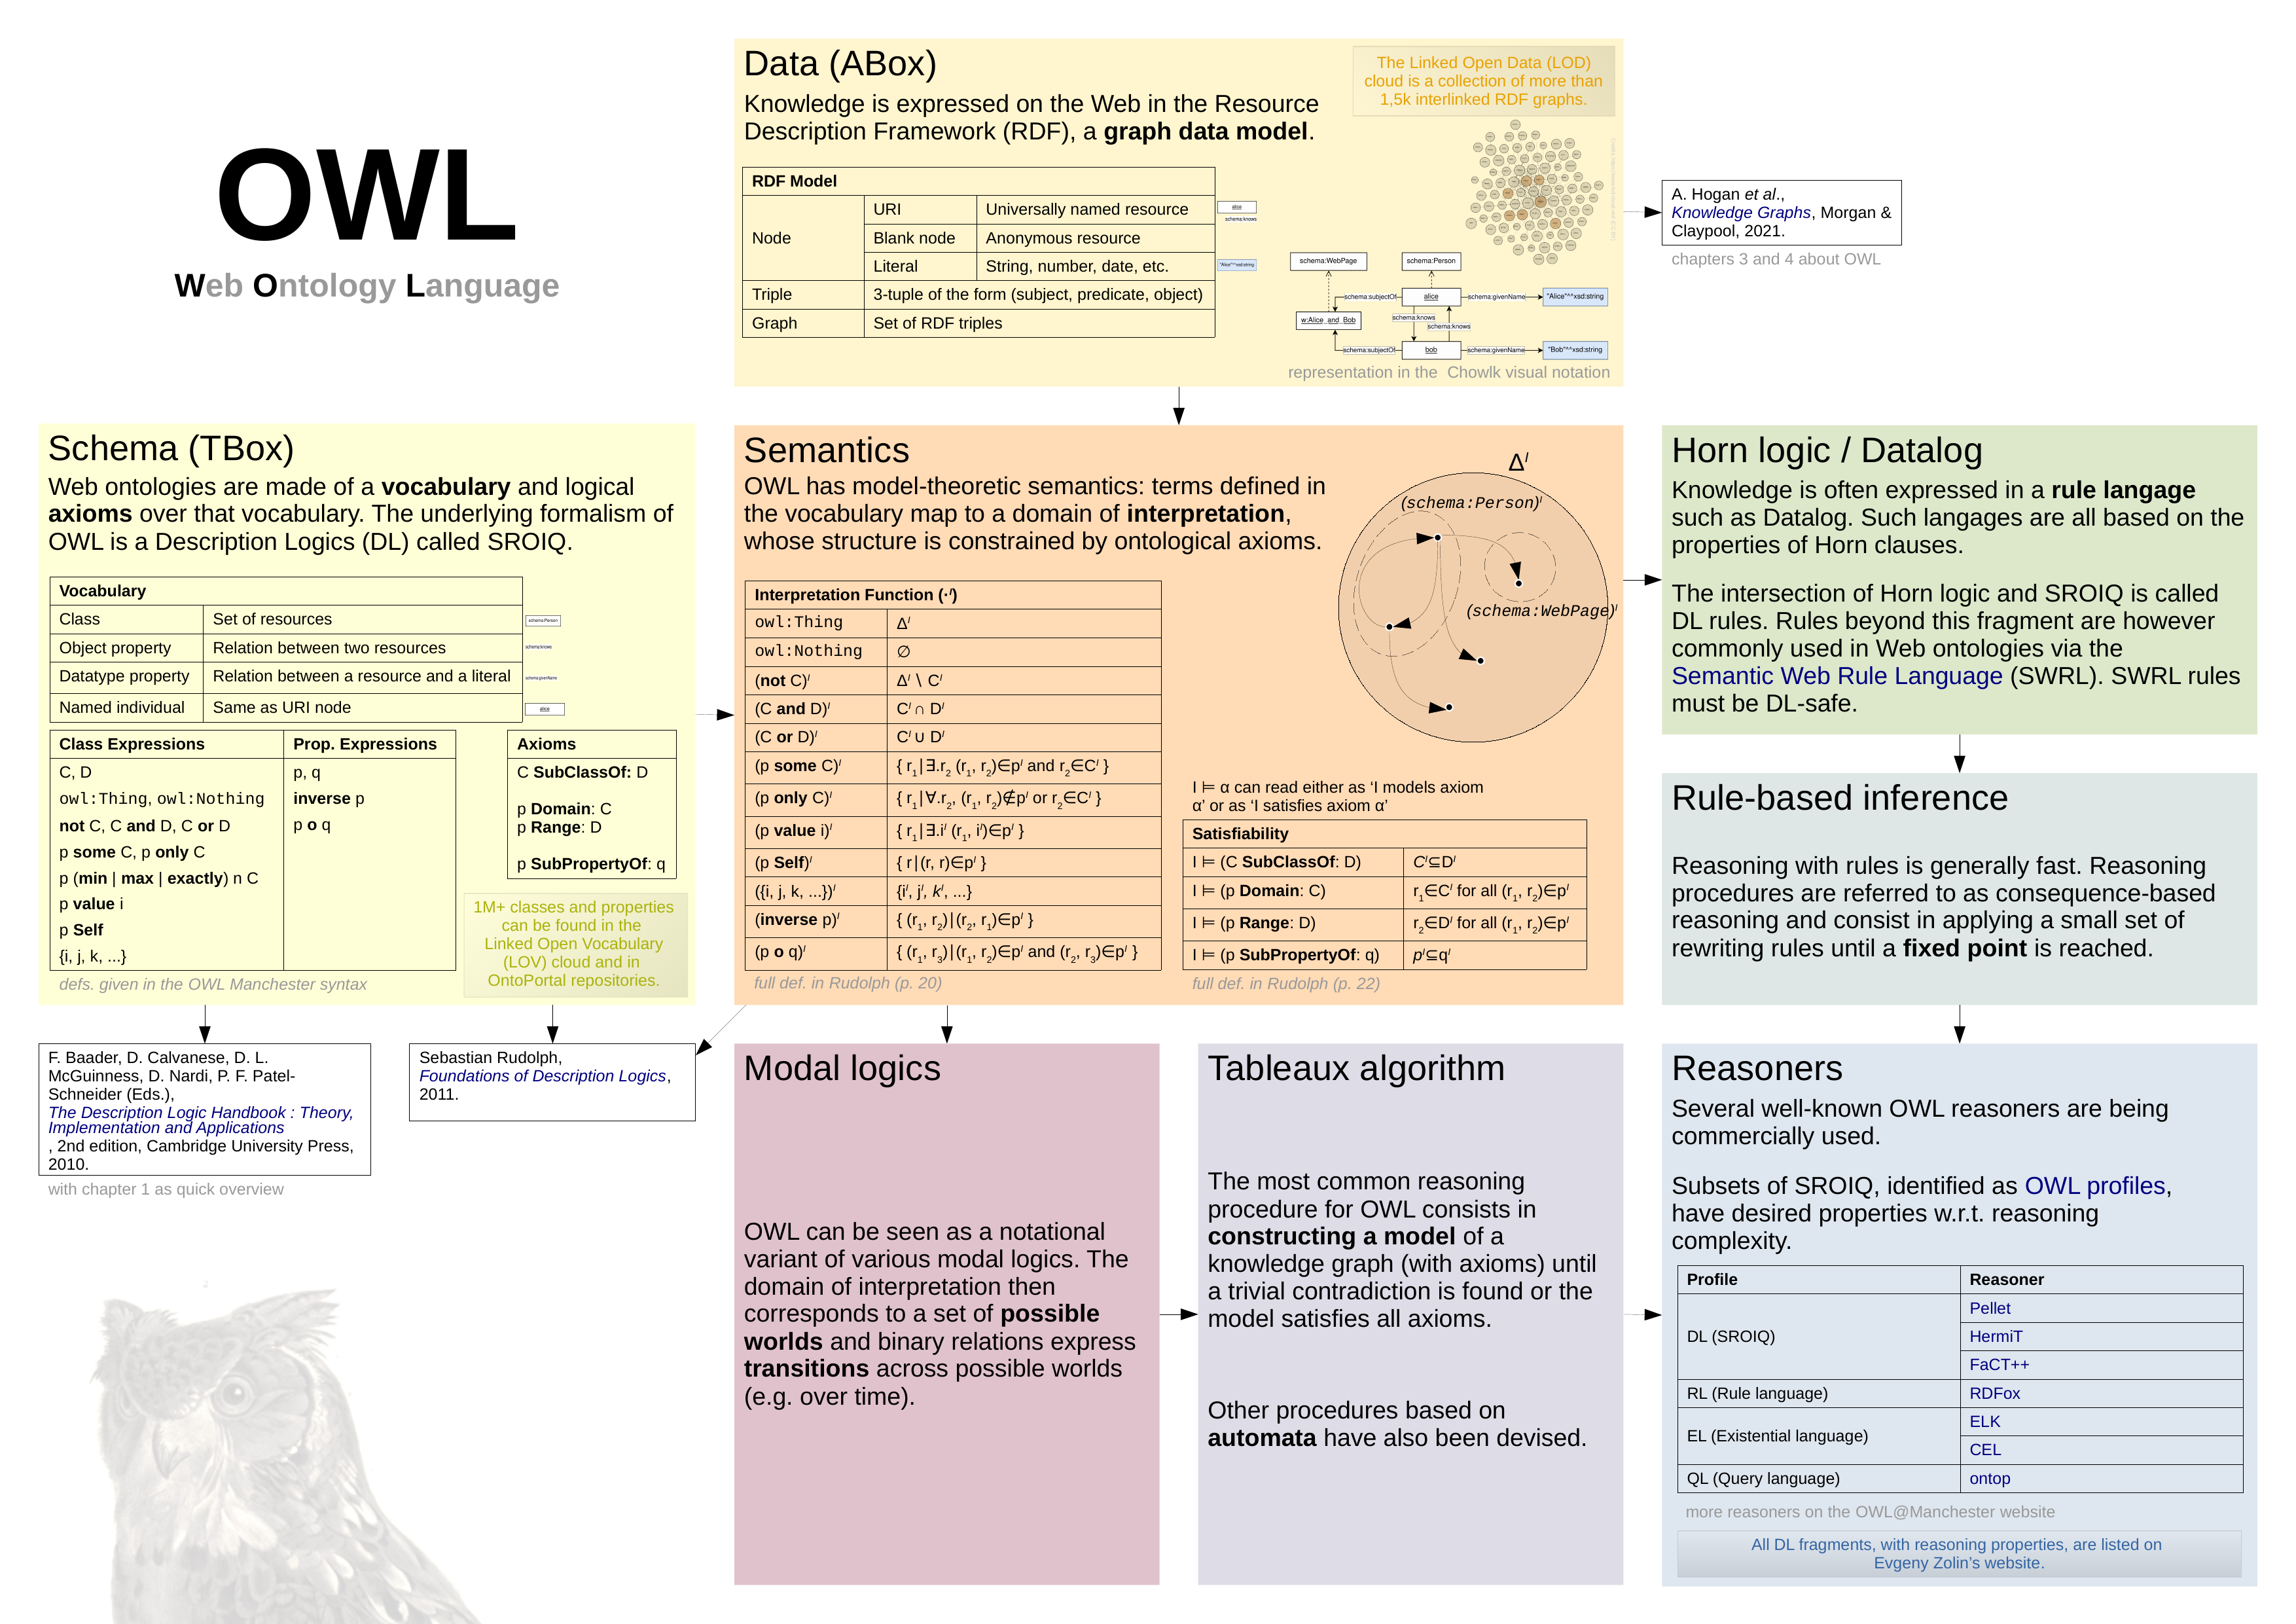

OWL
Web Ontology Language
Data (ABox)
The Linked Open Data (LOD) cloud is a collection of more than 1,5k interlinked RDF graphs.
Knowledge is expressed on the Web in the Resource Description Framework (RDF), a graph data model.
Credits: https://www.lod-cloud.net/ (CC BY)
| RDF Model | | |
| --- | --- | --- |
| Node | URI | Universally named resource |
| | Blank node | Anonymous resource |
| | Literal | String, number, date, etc. |
| Triple | 3-tuple of the form (subject, predicate, object) | |
| Graph | Set of RDF triples | |
A. Hogan et al., Knowledge Graphs, Morgan & Claypool, 2021.
chapters 3 and 4 about OWL
representation in the Chowlk visual notation
Schema (TBox)
Semantics
Horn logic / Datalog
ΔI
(schema:Person)I
(schema:WebPage)I
OWL has model-theoretic semantics: terms defined in the vocabulary map to a domain of interpretation, whose structure is constrained by ontological axioms.
Web ontologies are made of a vocabulary and logical axioms over that vocabulary. The underlying formalism of OWL is a Description Logics (DL) called SROIQ.
Knowledge is often expressed in a rule langage such as Datalog. Such langages are all based on the properties of Horn clauses.
The intersection of Horn logic and SROIQ is called DL rules. Rules beyond this fragment are however commonly used in Web ontologies via the Semantic Web Rule Language (SWRL). SWRL rules must be DL-safe.
| Vocabulary | |
| --- | --- |
| Class | Set of resources |
| Object property | Relation between two resources |
| Datatype property | Relation between a resource and a literal |
| Named individual | Same as URI node |
| Interpretation Function (·I) | |
| --- | --- |
| owl:Thing | ΔI |
| owl:Nothing | ∅ |
| (not C)I | ΔI ∖ CI |
| (C and D)I | CI ∩ DI |
| (C or D)I | CI ∪ DI |
| (p some C)I | { r1∣∃.r2 (r1, r2)∈pI and r2∈CI } |
| (p only C)I | { r1∣∀.r2, (r1, r2)∉pI or r2∈CI } |
| (p value i)I | { r1∣∃.iI (r1, iI)∈pI } |
| (p Self)I | { r∣(r, r)∈pI } |
| ({i, j, k, ...})I | {iI, jI, kI, ...} |
| (inverse p)I | { (r1, r2)∣(r2, r1)∈pI } |
| (p o q)I | { (r1, r3)∣(r1, r2)∈pI and (r2, r3)∈pI } |
| Class Expressions | Prop. Expressions |
| --- | --- |
| C, D owl:Thing, owl:Nothing not C, C and D, C or D p some C, p only C p (min | max | exactly) n C p value i p Self {i, j, k, ...} | p, q inverse p p o q |
| Axioms |
| --- |
| C SubClassOf: D p Domain: C p Range: D p SubPropertyOf: q |
Rule-based inference
I ⊨ α can read either as ‘I models axiom α’ or as ‘I satisfies axiom α’
| Satisfiability | |
| --- | --- |
| I ⊨ (C SubClassOf: D) | CI⊆DI |
| I ⊨ (p Domain: C) | r1∈CI for all (r1, r2)∈pI |
| I ⊨ (p Range: D) | r2∈DI for all (r1, r2)∈pI |
| I ⊨ (p SubPropertyOf: q) | pI⊆qI |
Reasoning with rules is generally fast. Reasoning procedures are referred to as consequence-based reasoning and consist in applying a small set of rewriting rules until a fixed point is reached.
1M+ classes and properties can be found in the Linked Open Vocabulary (LOV) cloud and in OntoPortal repositories.
full def. in Rudolph (p. 20)
full def. in Rudolph (p. 22)
defs. given in the OWL Manchester syntax
F. Baader, D. Calvanese, D. L. McGuinness, D. Nardi, P. F. Patel-Schneider (Eds.), The Description Logic Handbook : Theory, Implementation and Applications, 2nd edition, Cambridge University Press, 2010.
Sebastian Rudolph, Foundations of Description Logics, 2011.
Modal logics
Tableaux algorithm
Reasoners
Several well-known OWL reasoners are being commercially used.
The most common reasoning procedure for OWL consists in constructing a model of a knowledge graph (with axioms) until a trivial contradiction is found or the model satisfies all axioms.
Subsets of SROIQ, identified as OWL profiles, have desired properties w.r.t. reasoning complexity.
with chapter 1 as quick overview
OWL can be seen as a notational variant of various modal logics. The domain of interpretation then corresponds to a set of possible worlds and binary relations express transitions across possible worlds (e.g. over time).
| Profile | Reasoner |
| --- | --- |
| DL (SROIQ) | Pellet |
| | HermiT |
| | FaCT++ |
| RL (Rule language) | RDFox |
| EL (Existential language) | ELK |
| | CEL |
| QL (Query language) | ontop |
Other procedures based on automata have also been devised.
more reasoners on the OWL@Manchester website
All DL fragments, with reasoning properties, are listed on Evgeny Zolin’s website.